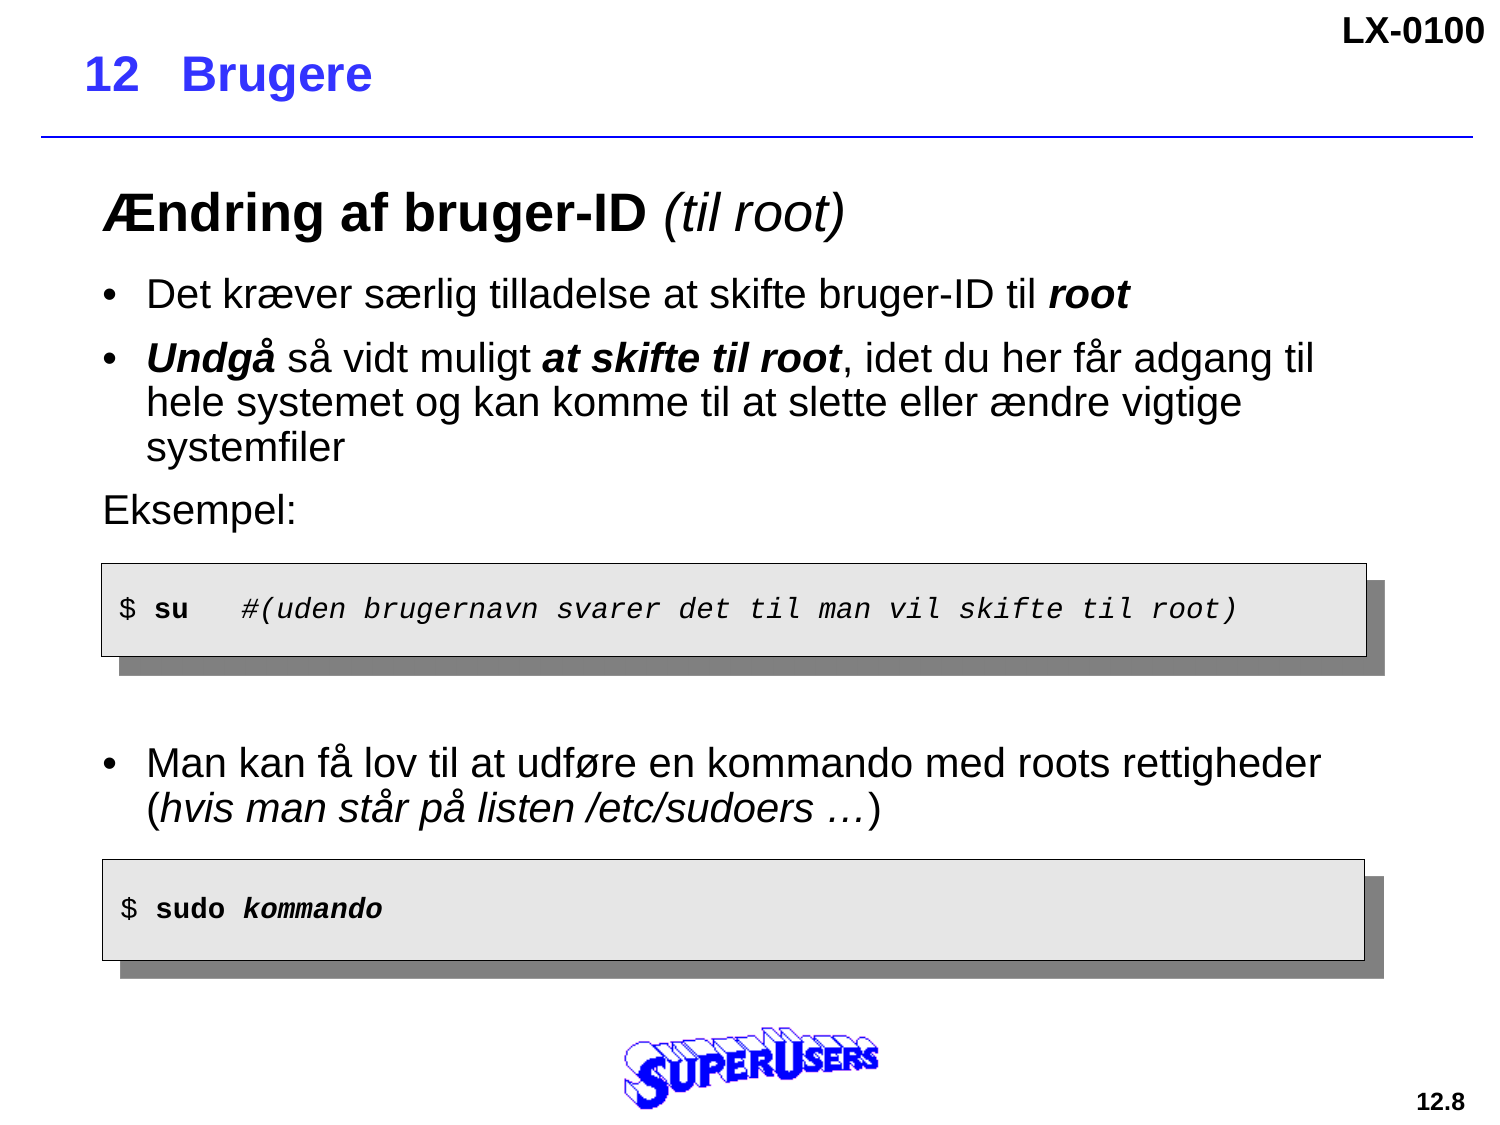

# 12 Brugere
Ændring af bruger-ID (til root)
Det kræver særlig tilladelse at skifte bruger-ID til root
Undgå så vidt muligt at skifte til root, idet du her får adgang til hele systemet og kan komme til at slette eller ændre vigtige systemfiler
Eksempel:
Man kan få lov til at udføre en kommando med roots rettigheder (hvis man står på listen /etc/sudoers …)
 $ su #(uden brugernavn svarer det til man vil skifte til root)
 $ sudo kommando